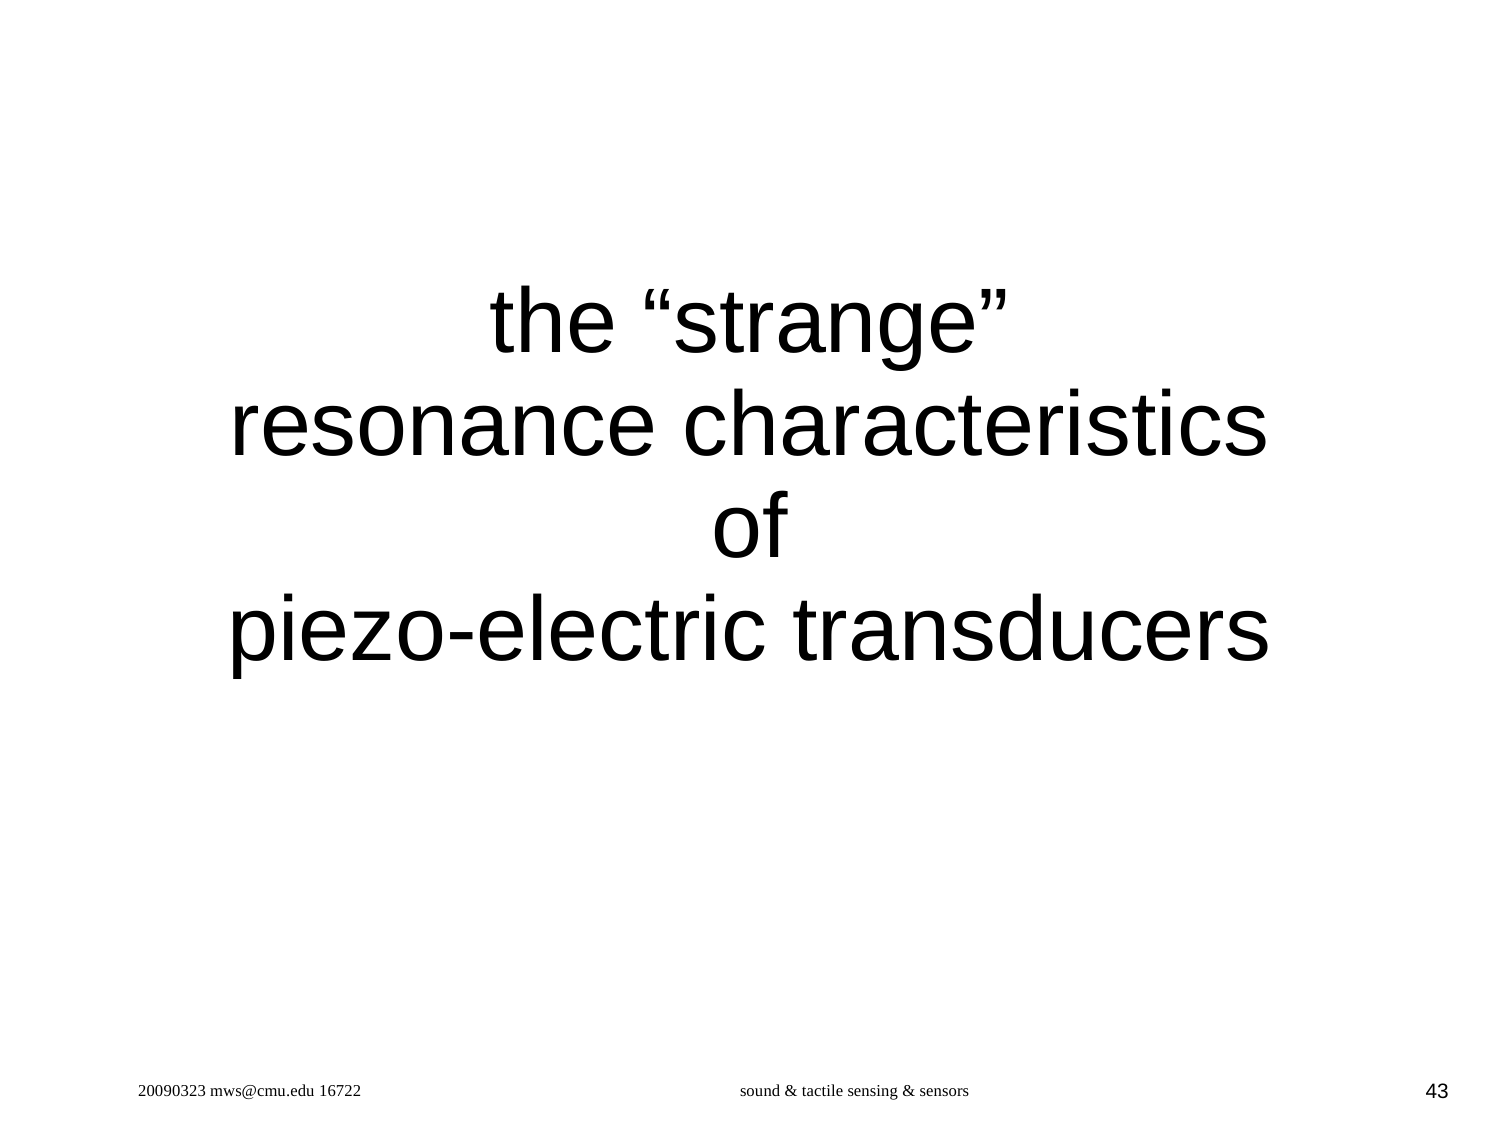

# the “strange” resonance characteristics of piezo-electric transducers
43
20090323 mws@cmu.edu 16722
sound & tactile sensing & sensors